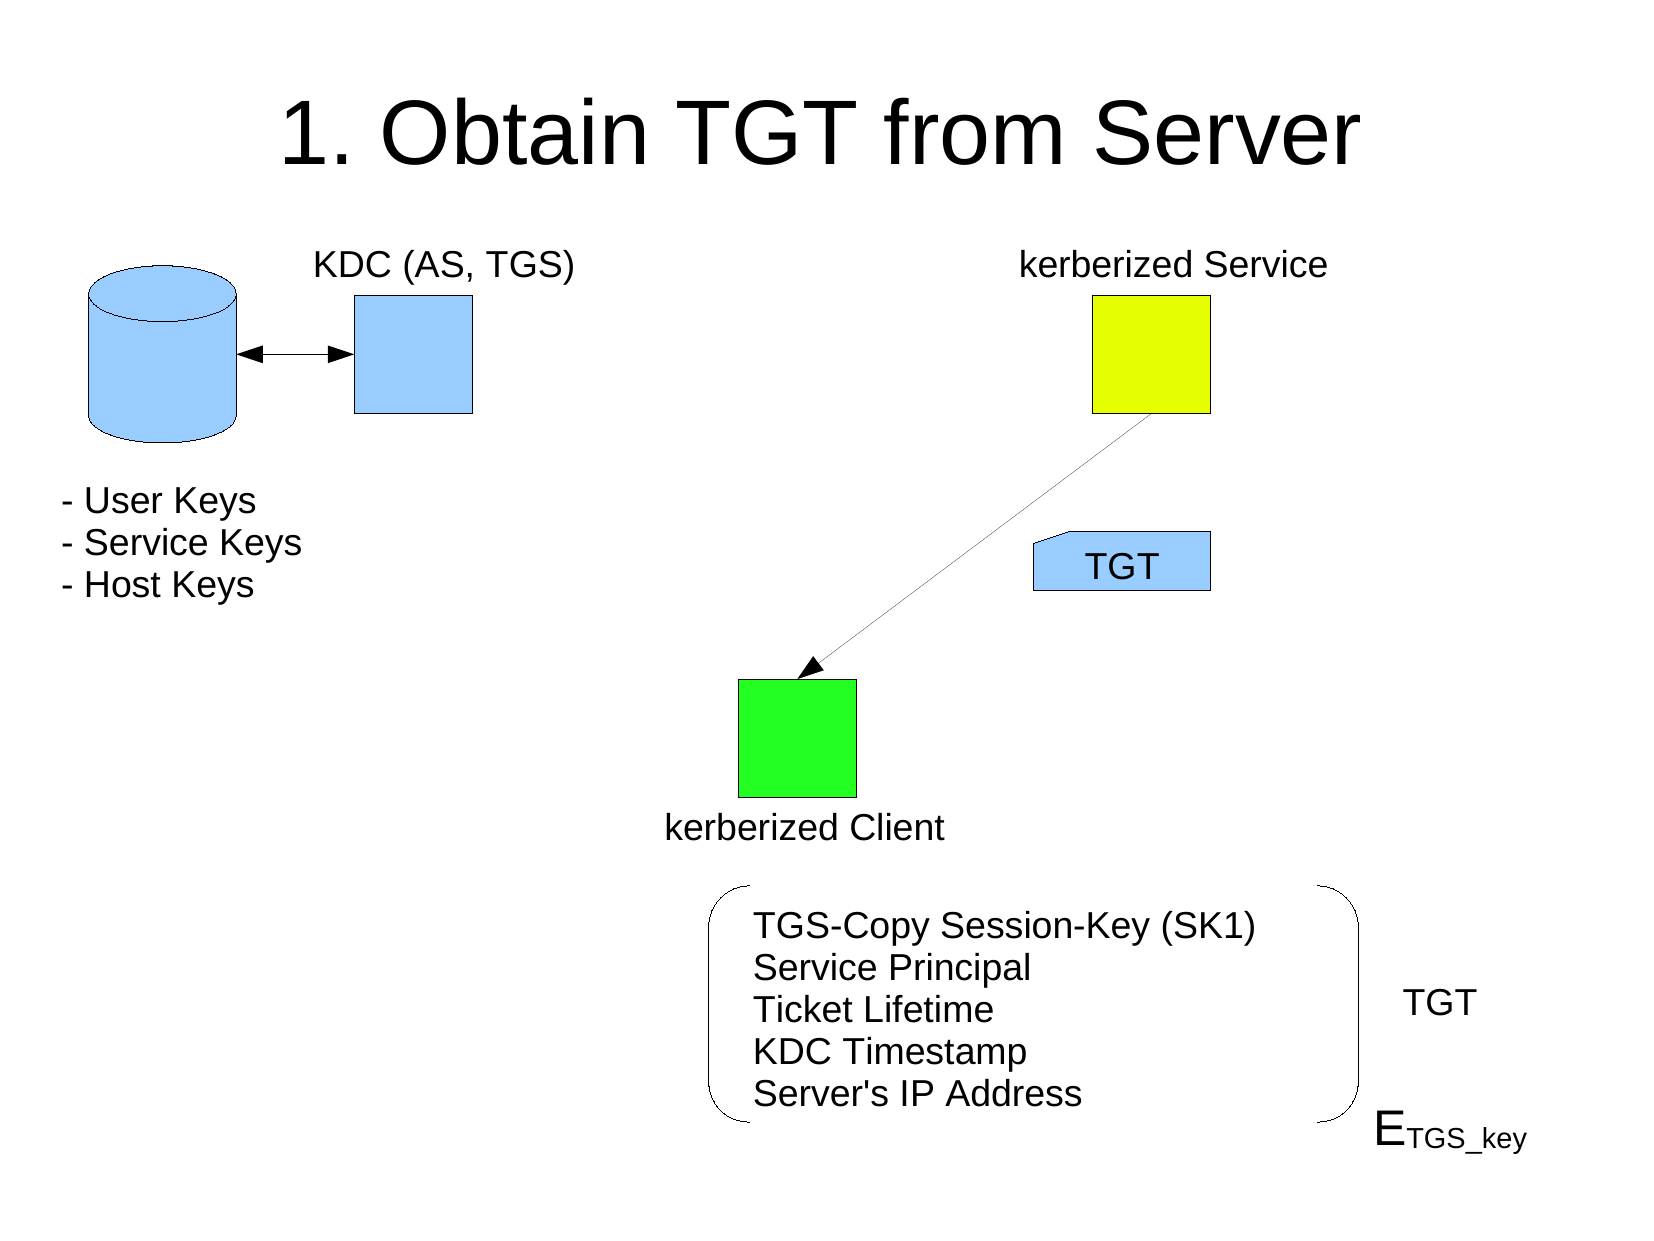

# 1. Obtain TGT from Server
KDC (AS, TGS)
kerberized Service
- User Keys
- Service Keys
- Host Keys
TGT
kerberized Client
TGS-Copy Session-Key (SK1)
Service Principal
Ticket Lifetime
KDC Timestamp
Server's IP Address
TGT
ETGS_key